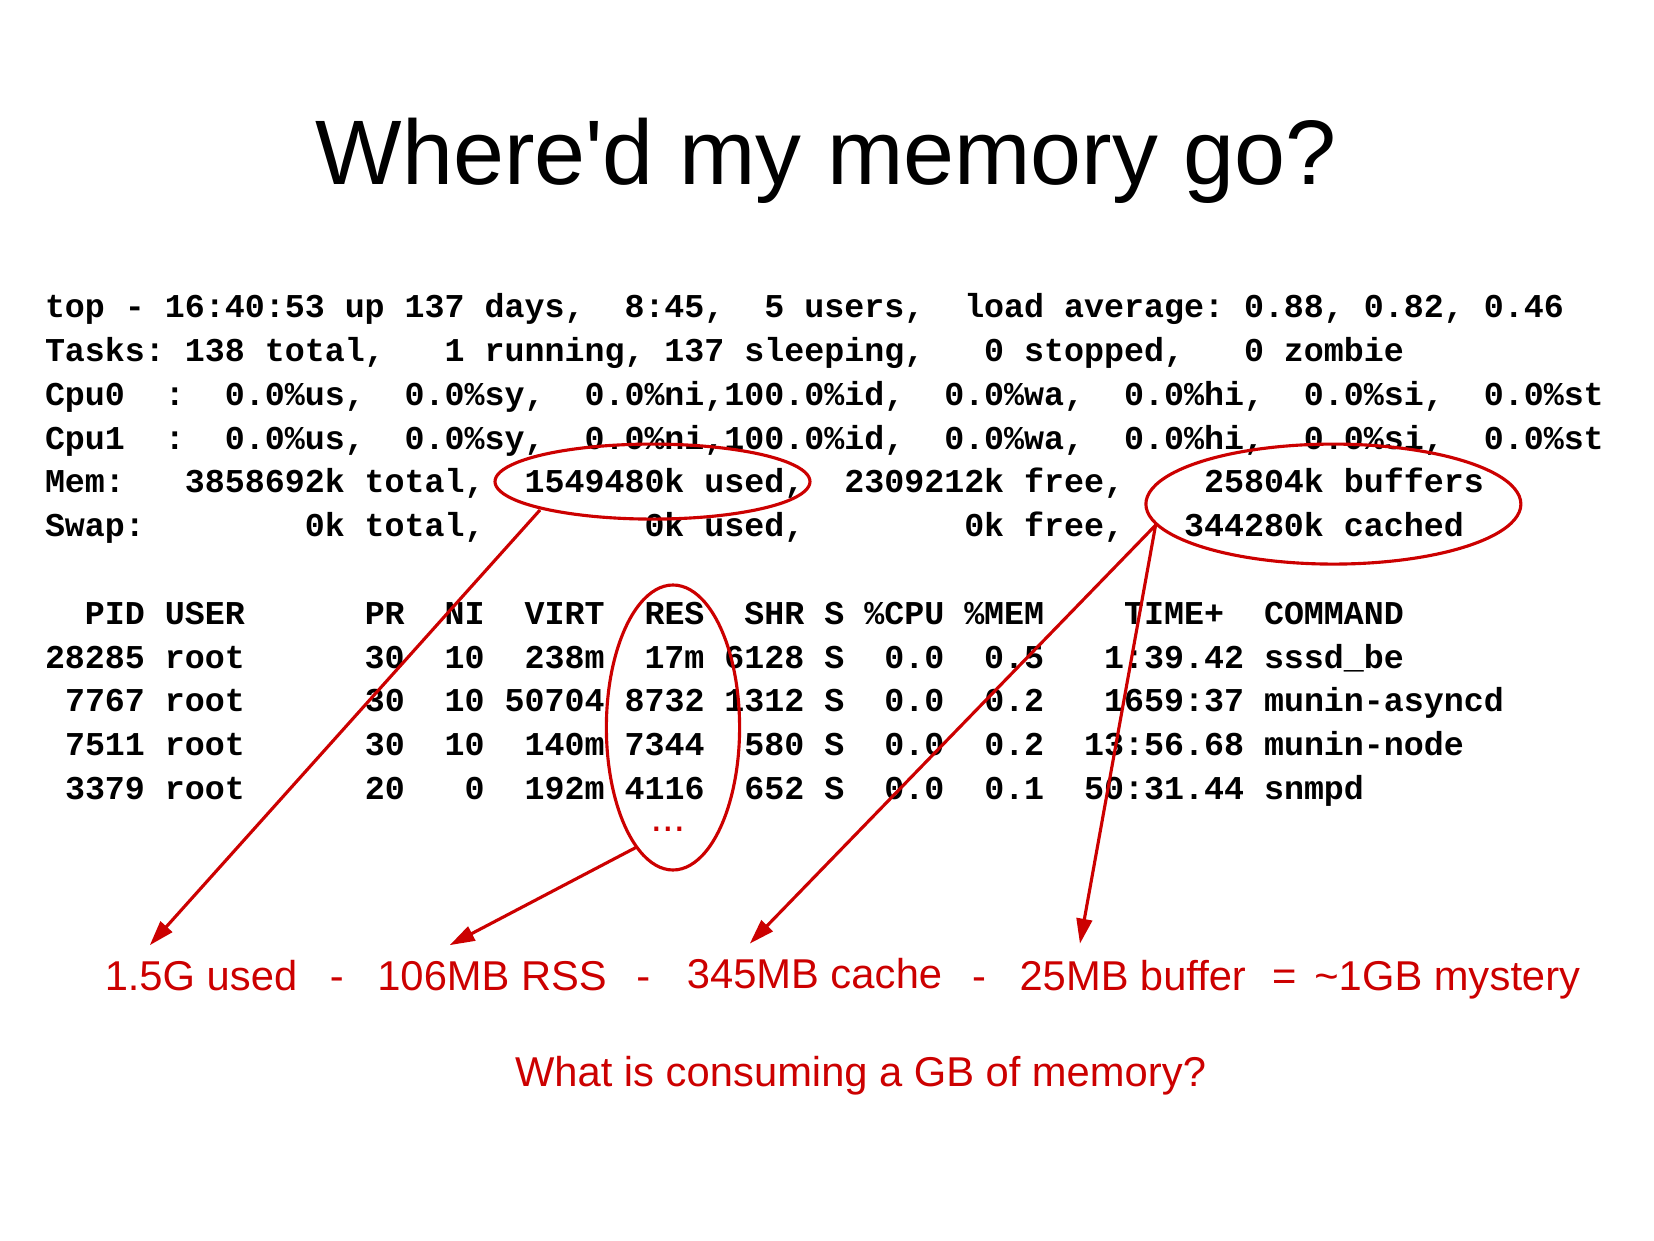

# Where'd my memory go?
top - 16:40:53 up 137 days, 8:45, 5 users, load average: 0.88, 0.82, 0.46
Tasks: 138 total, 1 running, 137 sleeping, 0 stopped, 0 zombie
Cpu0 : 0.0%us, 0.0%sy, 0.0%ni,100.0%id, 0.0%wa, 0.0%hi, 0.0%si, 0.0%st
Cpu1 : 0.0%us, 0.0%sy, 0.0%ni,100.0%id, 0.0%wa, 0.0%hi, 0.0%si, 0.0%st
Mem: 3858692k total, 1549480k used, 2309212k free, 25804k buffers
Swap: 0k total, 0k used, 0k free, 344280k cached
 PID USER PR NI VIRT RES SHR S %CPU %MEM TIME+ COMMAND
28285 root 30 10 238m 17m 6128 S 0.0 0.5 1:39.42 sssd_be
 7767 root 30 10 50704 8732 1312 S 0.0 0.2 1659:37 munin-asyncd
 7511 root 30 10 140m 7344 580 S 0.0 0.2 13:56.68 munin-node
 3379 root 20 0 192m 4116 652 S 0.0 0.1 50:31.44 snmpd
...
345MB cache
1.5G used
-
106MB RSS
-
-
25MB buffer
=
~1GB mystery
What is consuming a GB of memory?